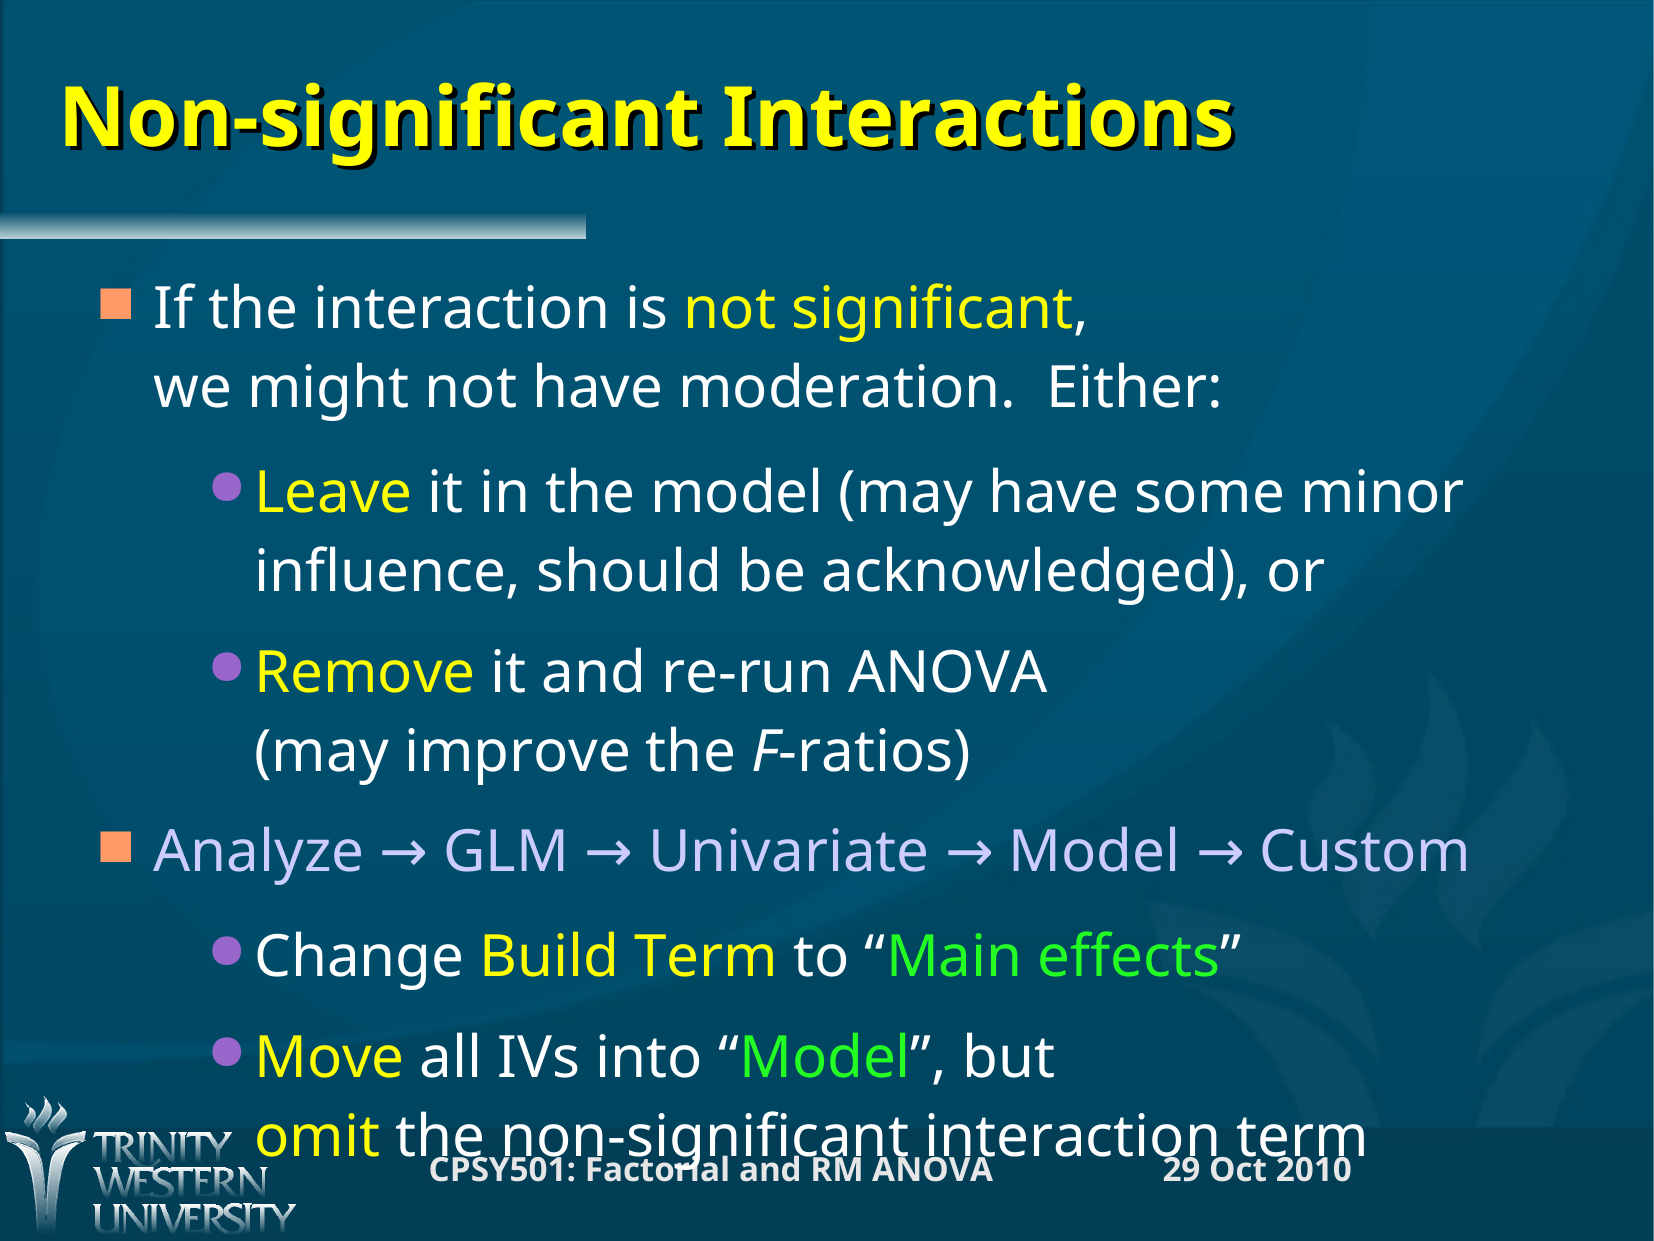

# Non-significant Interactions
If the interaction is not significant,
we might not have moderation. Either:
Leave it in the model (may have some minor influence, should be acknowledged), or
Remove it and re-run ANOVA
(may improve the F-ratios)
Analyze → GLM → Univariate → Model → Custom
Change Build Term to “Main effects”
Move all IVs into “Model”, but
omit the non-significant interaction term
CPSY501: Factorial and RM ANOVA
29 Oct 2010